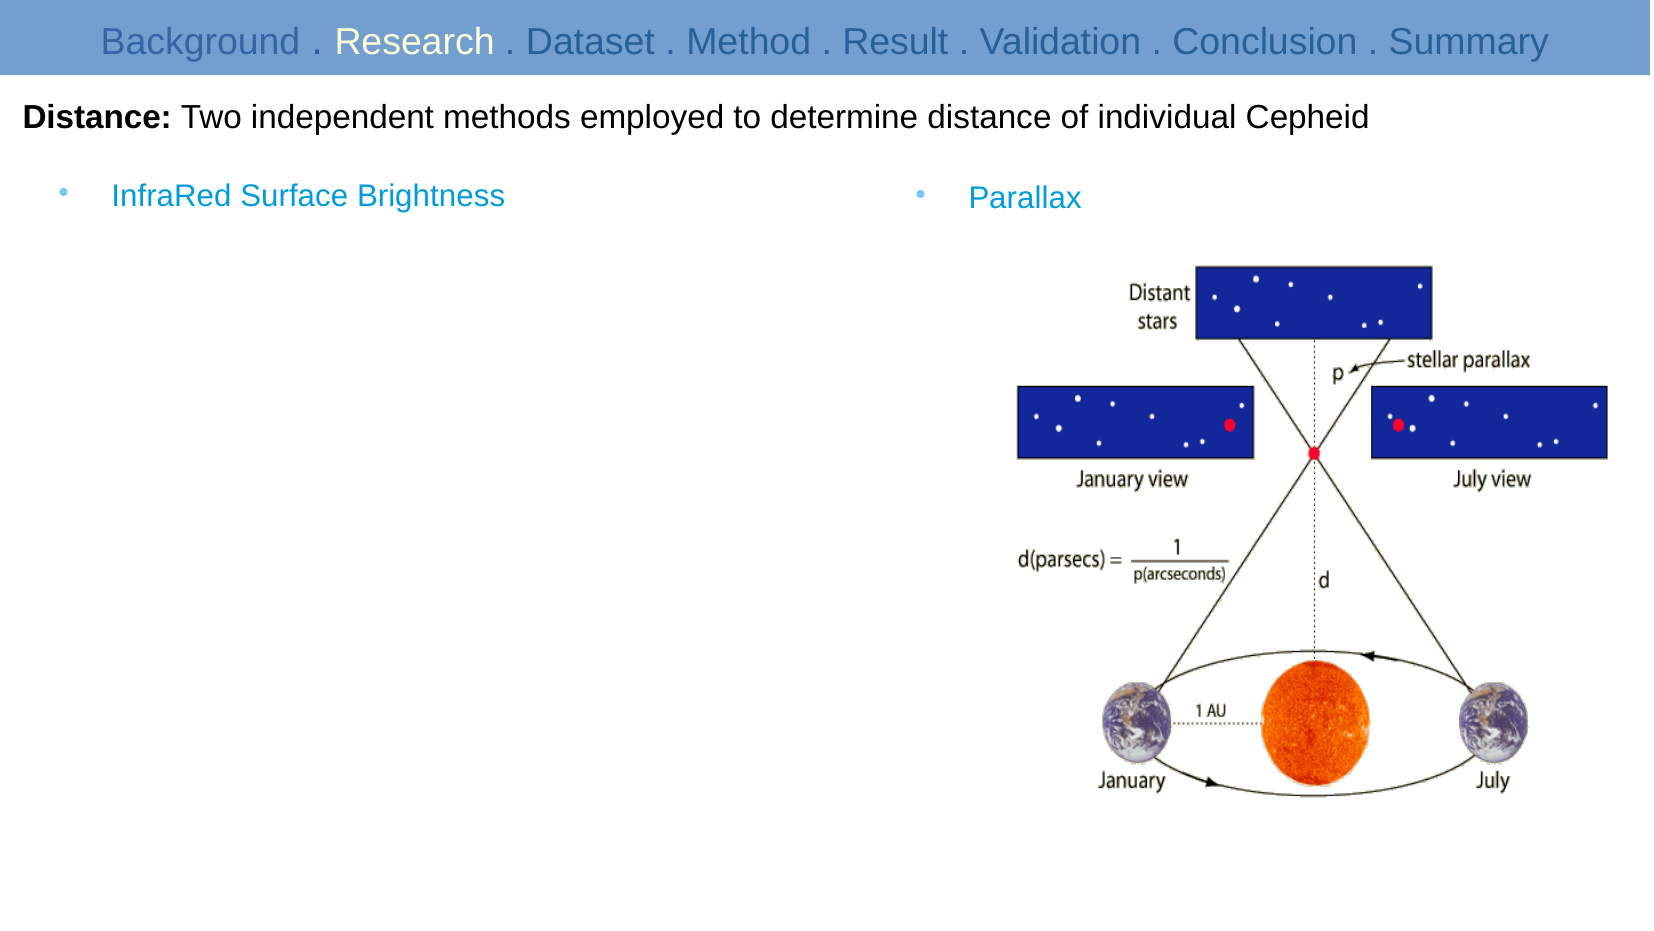

Background . Research . Dataset . Method . Result . Validation . Conclusion . Summary
Distance: Two independent methods employed to determine distance of individual Cepheid
InfraRed Surface Brightness
# Parallax
6